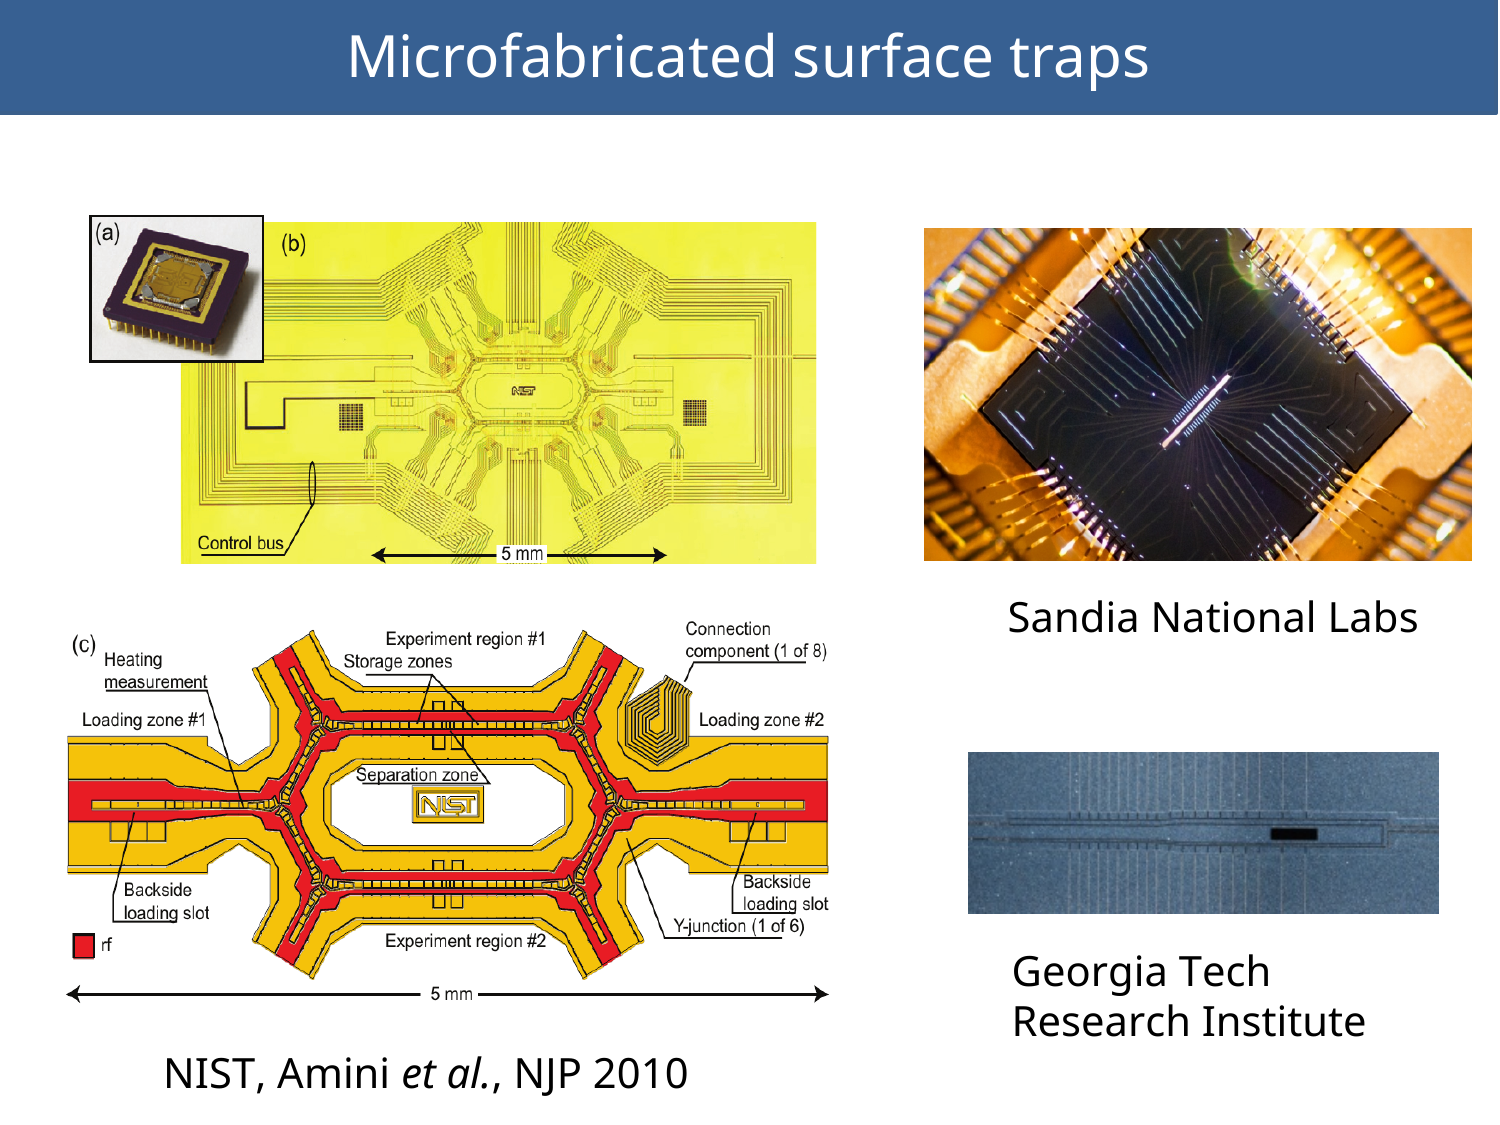

# Microfabricated surface traps
Sandia National Labs
Georgia Tech
Research Institute
NIST, Amini et al., NJP 2010